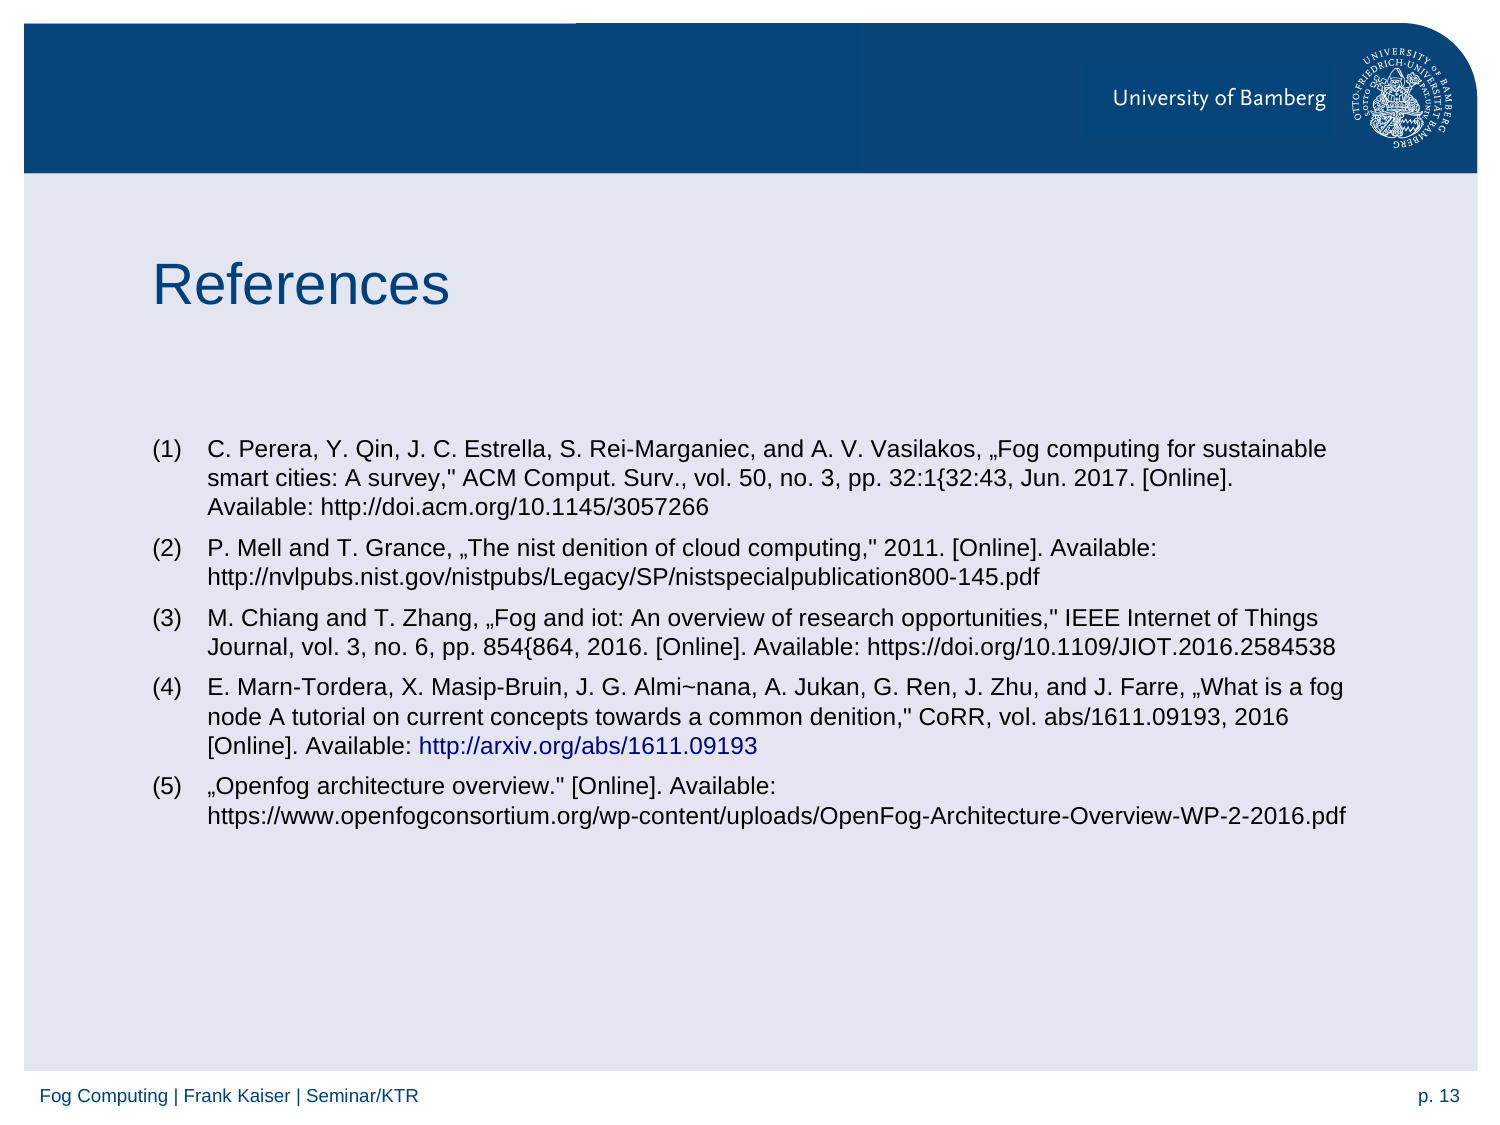

# References
C. Perera, Y. Qin, J. C. Estrella, S. Rei-Marganiec, and A. V. Vasilakos, „Fog computing for sustainable smart cities: A survey," ACM Comput. Surv., vol. 50, no. 3, pp. 32:1{32:43, Jun. 2017. [Online]. Available: http://doi.acm.org/10.1145/3057266
P. Mell and T. Grance, „The nist denition of cloud computing," 2011. [Online]. Available: http://nvlpubs.nist.gov/nistpubs/Legacy/SP/nistspecialpublication800-145.pdf
M. Chiang and T. Zhang, „Fog and iot: An overview of research opportunities," IEEE Internet of Things Journal, vol. 3, no. 6, pp. 854{864, 2016. [Online]. Available: https://doi.org/10.1109/JIOT.2016.2584538
E. Marn-Tordera, X. Masip-Bruin, J. G. Almi~nana, A. Jukan, G. Ren, J. Zhu, and J. Farre, „What is a fog node A tutorial on current concepts towards a common denition," CoRR, vol. abs/1611.09193, 2016 [Online]. Available: http://arxiv.org/abs/1611.09193
„Openfog architecture overview." [Online]. Available: https://www.openfogconsortium.org/wp-content/uploads/OpenFog-Architecture-Overview-WP-2-2016.pdf